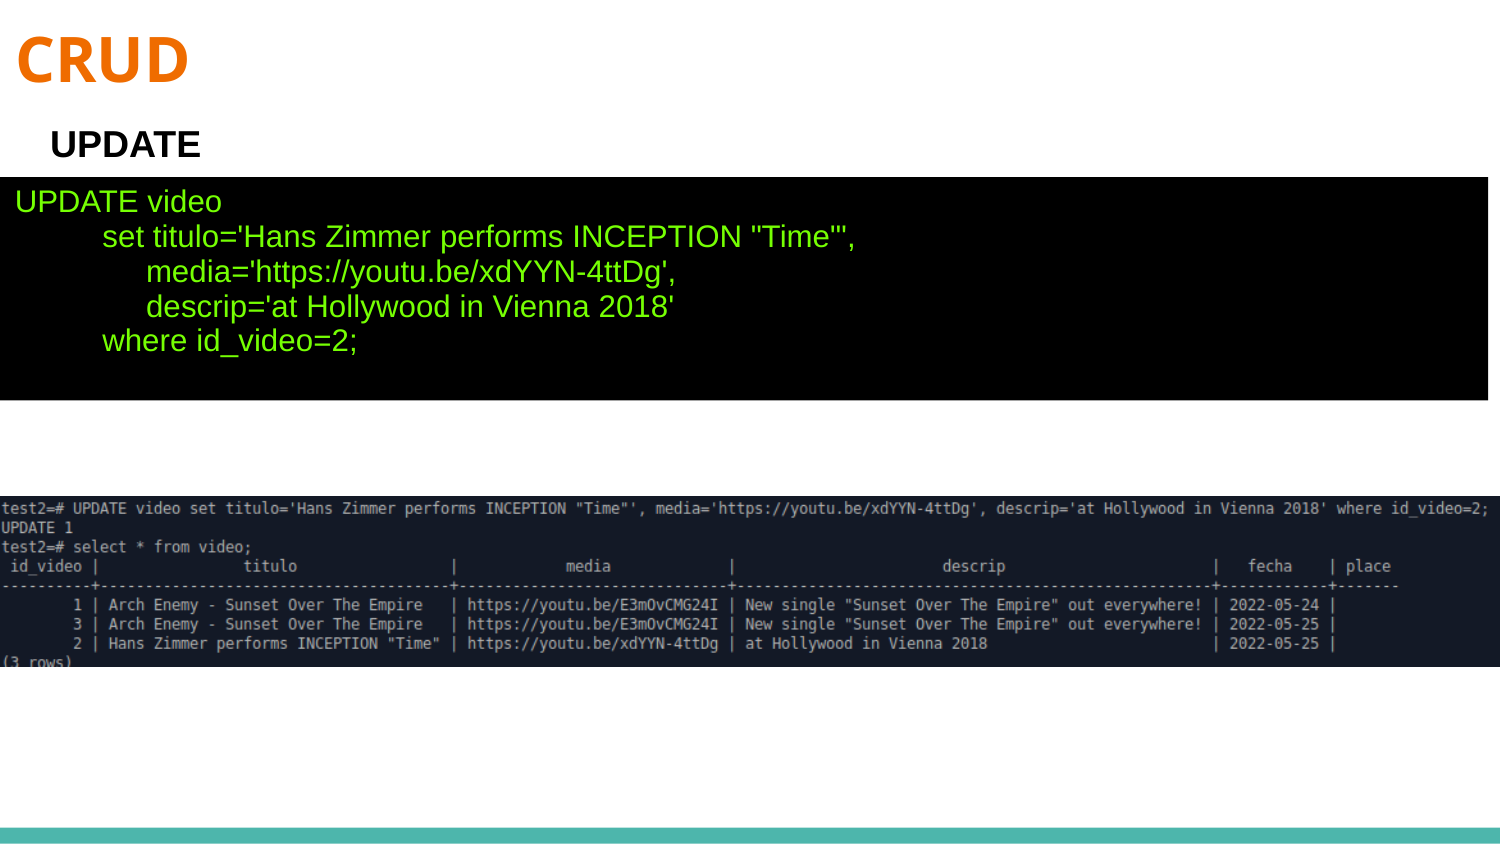

# CRUD
UPDATE
UPDATE video
 set titulo='Hans Zimmer performs INCEPTION "Time"',
 media='https://youtu.be/xdYYN-4ttDg',
 descrip='at Hollywood in Vienna 2018'
 where id_video=2;